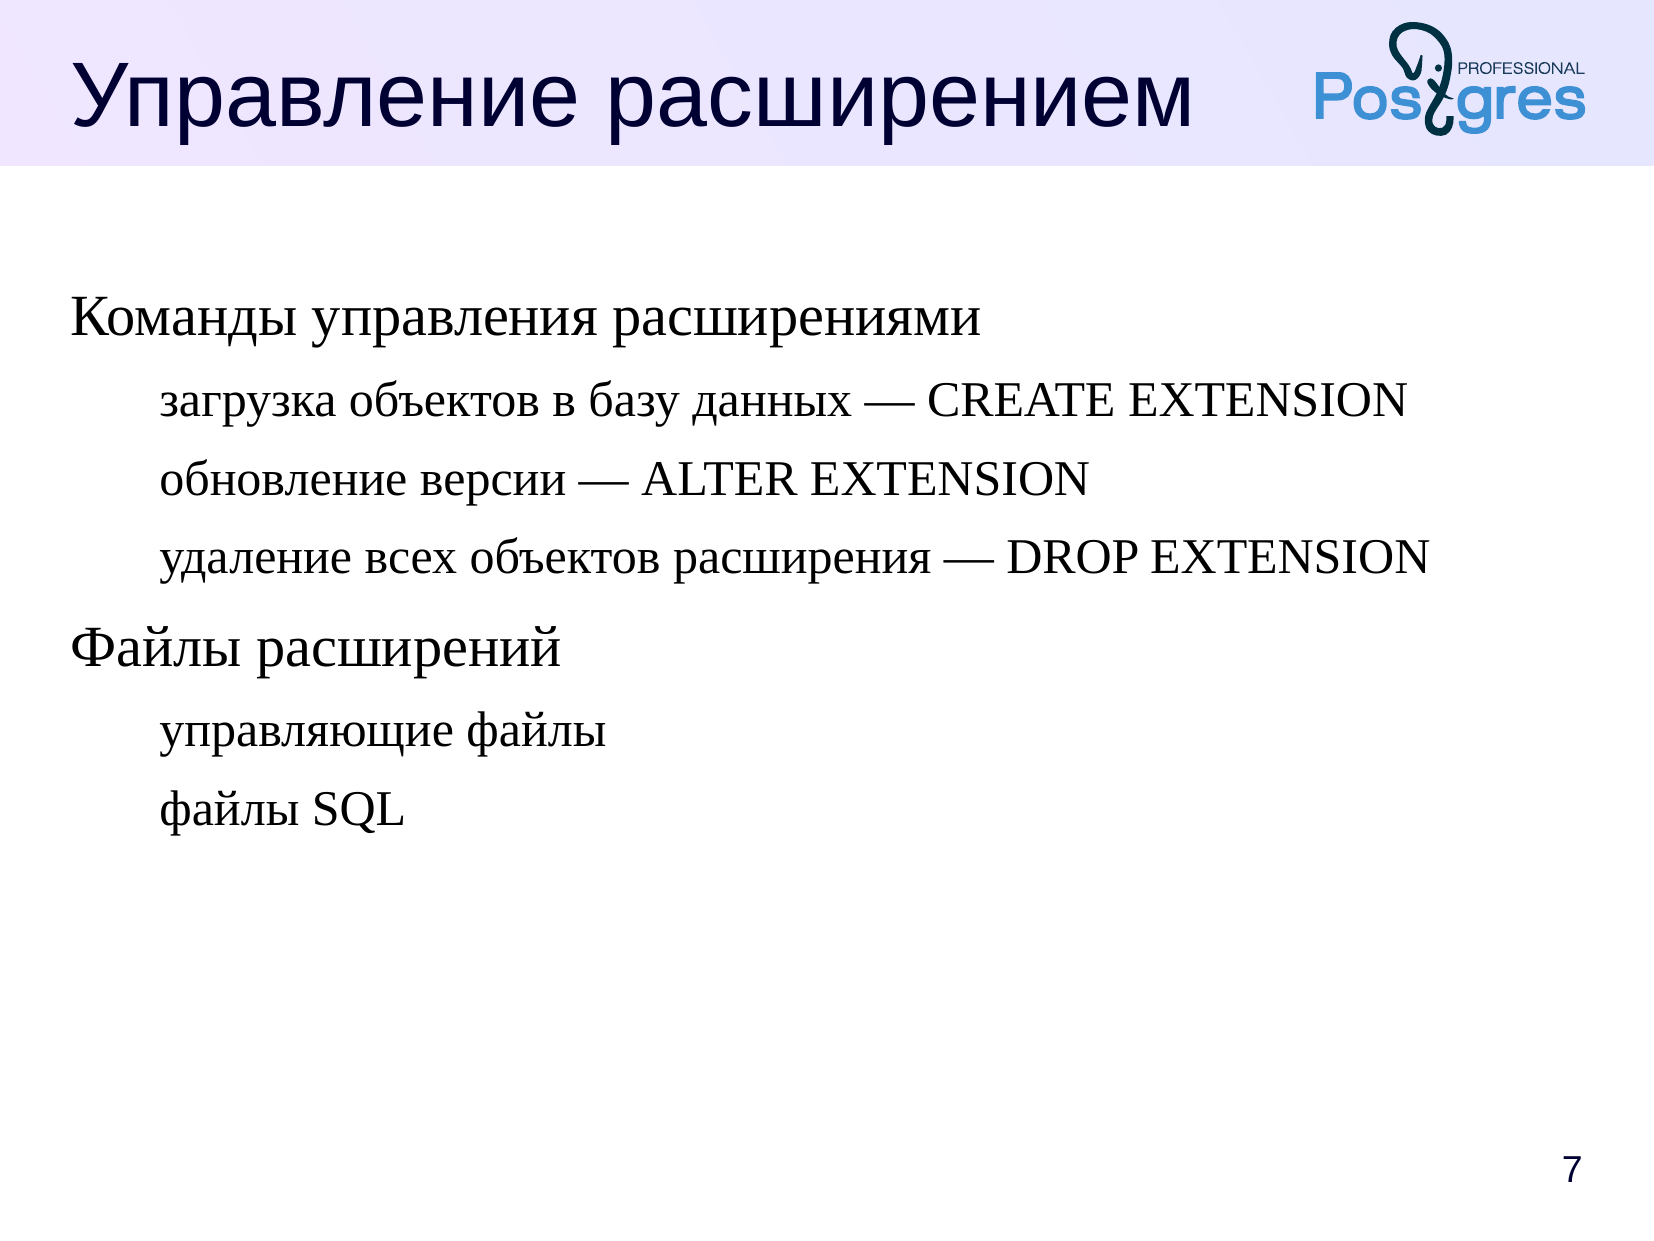

# Управление расширением
Команды управления расширениями
загрузка объектов в базу данных — CREATE EXTENSION
обновление версии — ALTER EXTENSION
удаление всех объектов расширения — DROP EXTENSION
Файлы расширений
управляющие файлы
файлы SQL